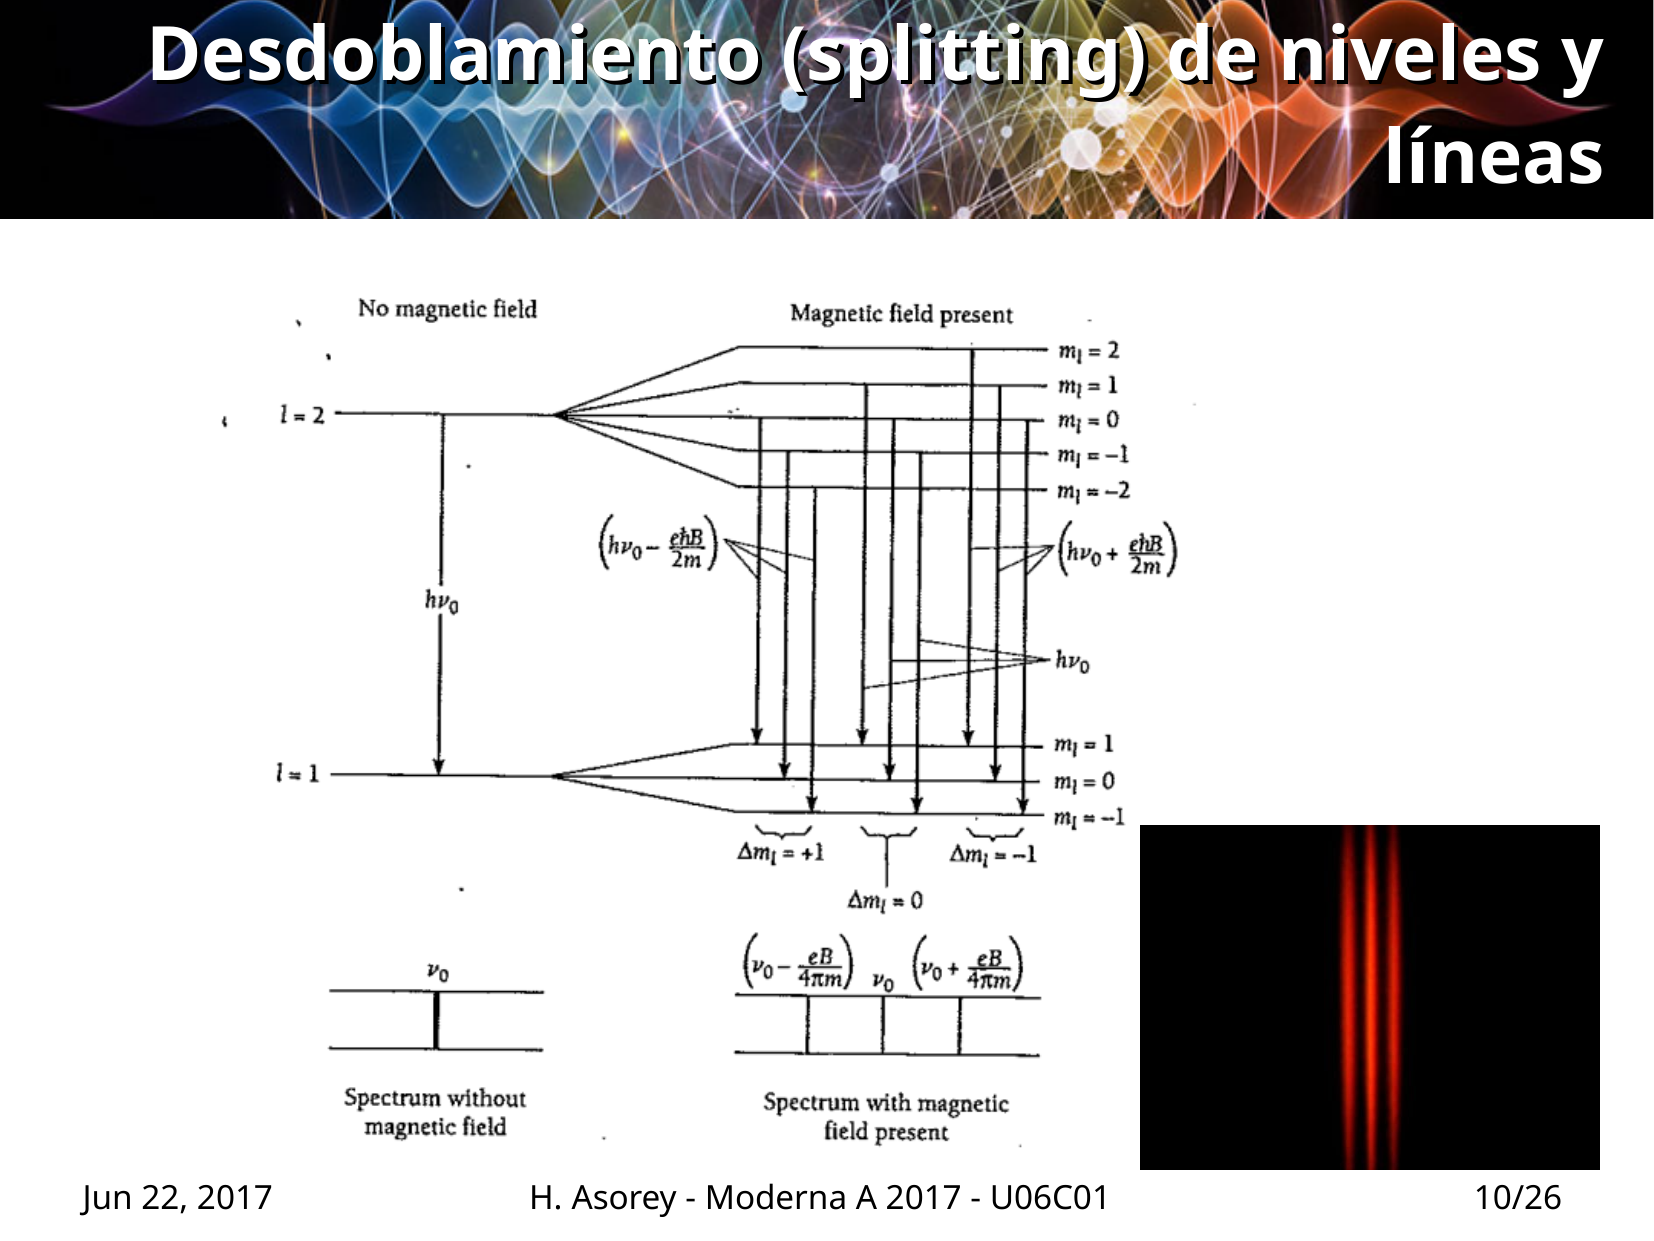

# Desdoblamiento (splitting) de niveles y líneas
Jun 22, 2017
H. Asorey - Moderna A 2017 - U06C01
10